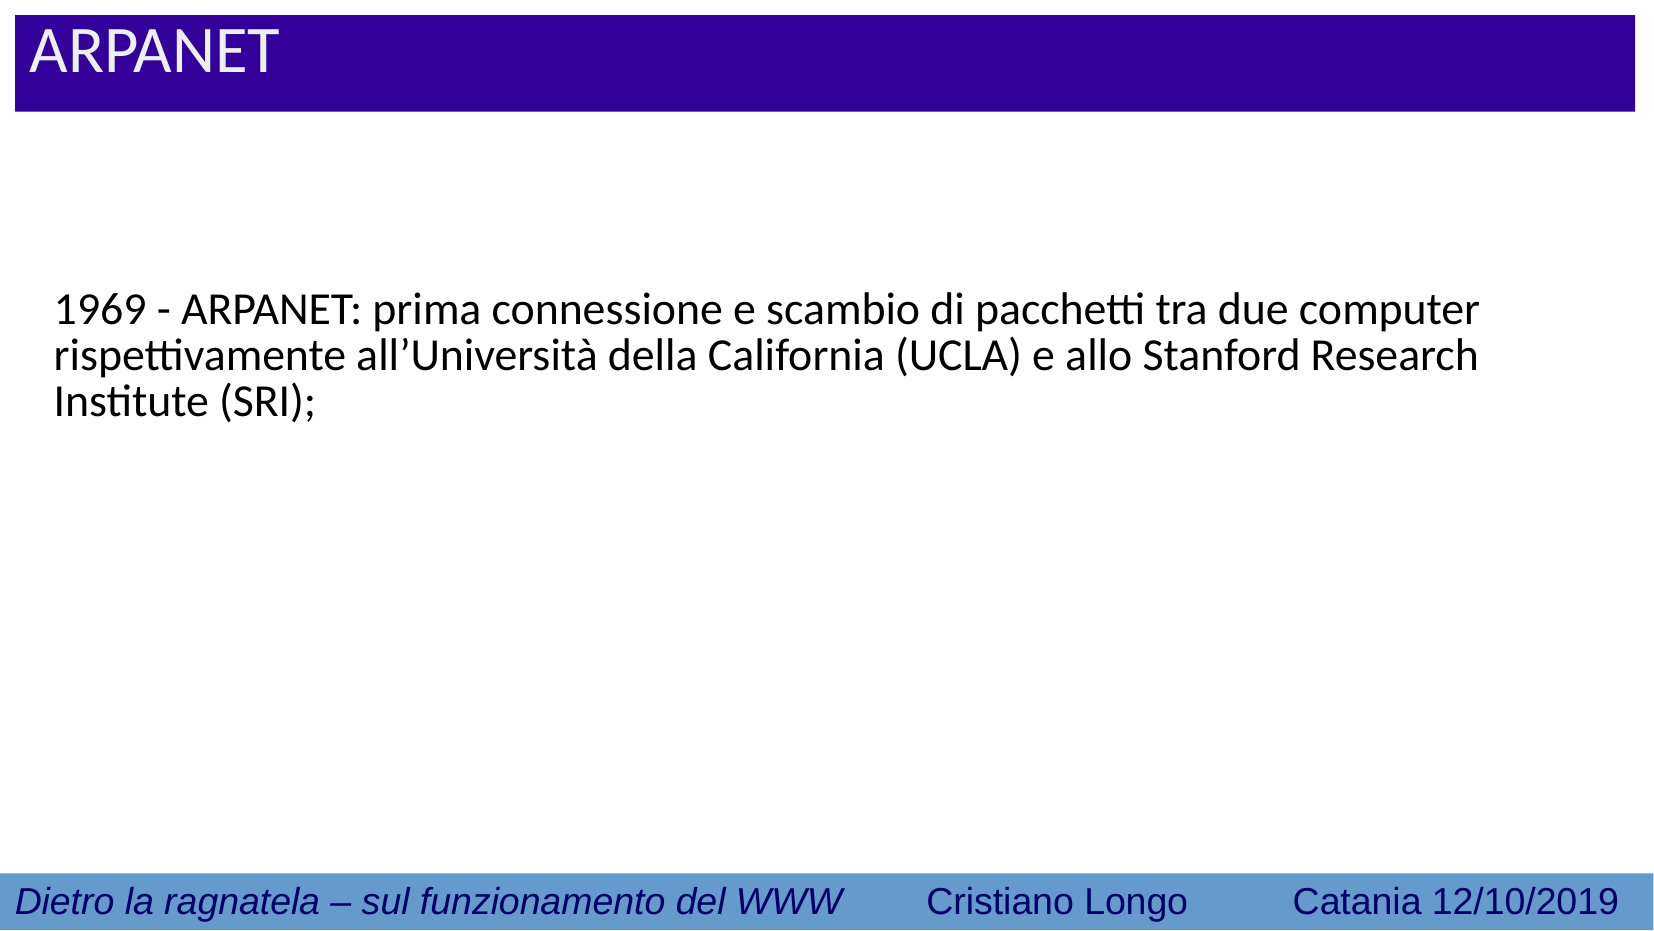

ARPANET
1969 - ARPANET: prima connessione e scambio di pacchetti tra due computer
rispettivamente all’Università della California (UCLA) e allo Stanford Research Institute (SRI);
Dietro la ragnatela – sul funzionamento del WWW Cristiano Longo Catania 12/10/2019